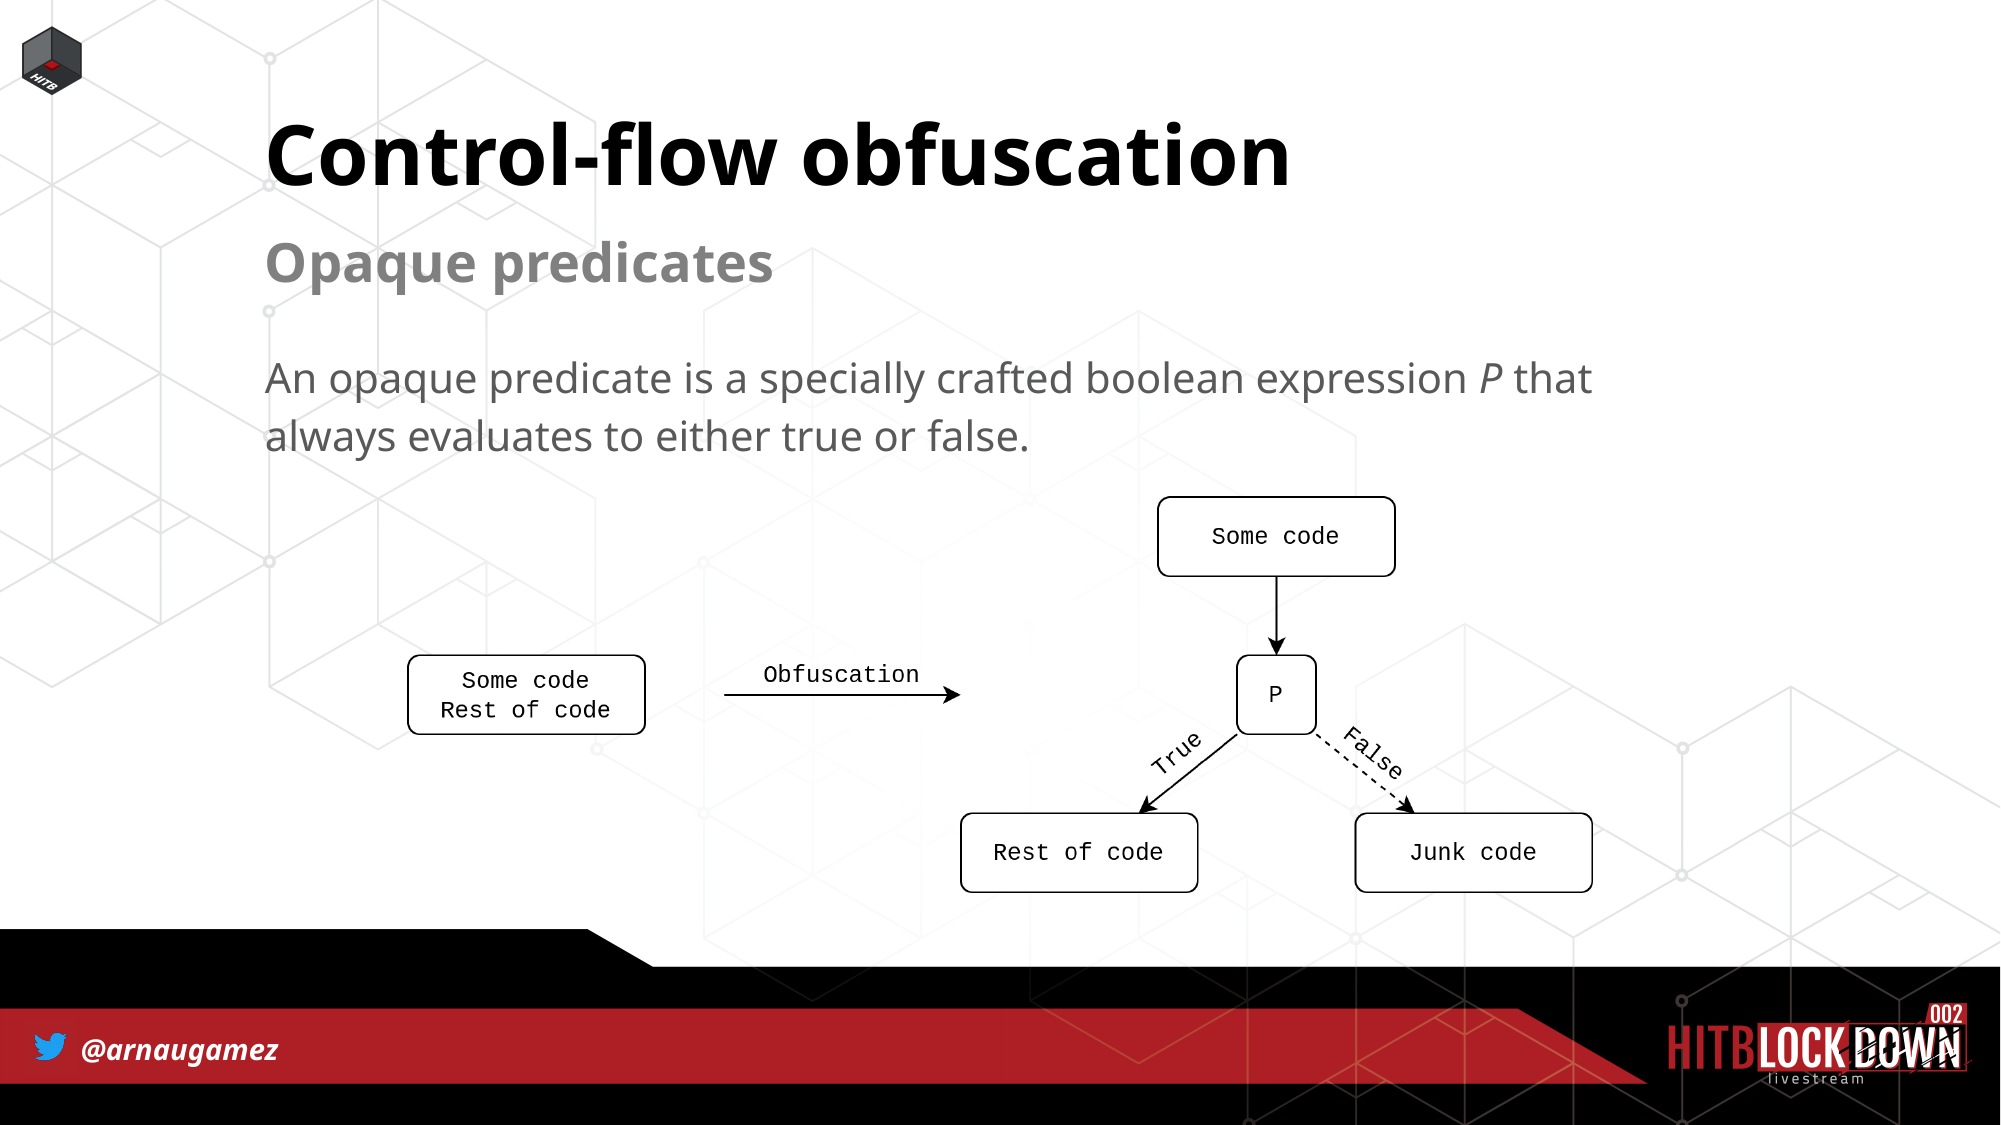

# Control-flow obfuscation
Opaque predicates
An opaque predicate is a specially crafted boolean expression P that always evaluates to either true or false.